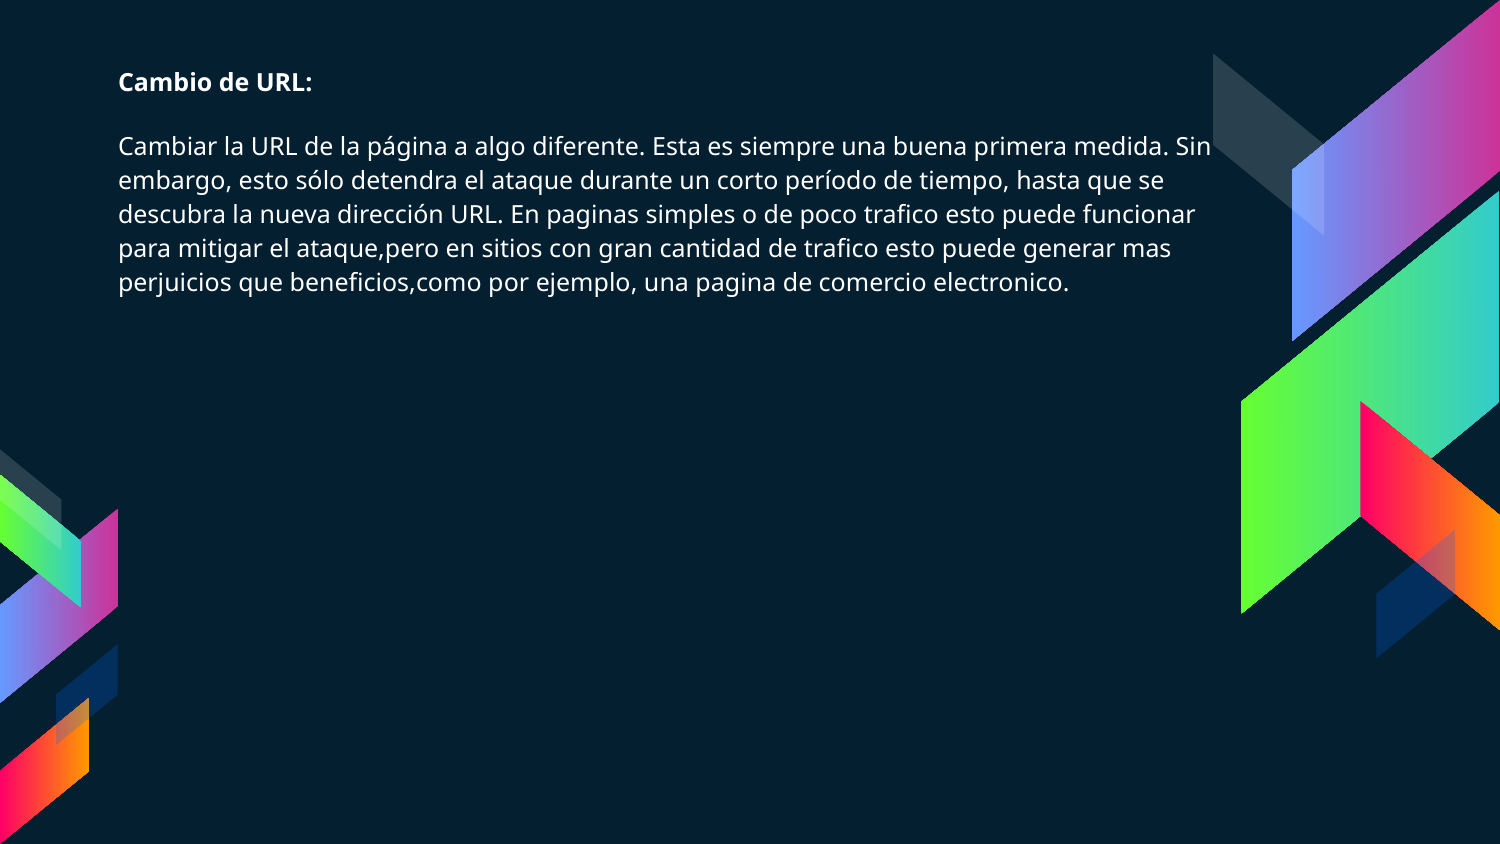

# Cambio de URL:
Cambiar la URL de la página a algo diferente. Esta es siempre una buena primera medida. Sin embargo, esto sólo detendra el ataque durante un corto período de tiempo, hasta que se descubra la nueva dirección URL. En paginas simples o de poco trafico esto puede funcionar para mitigar el ataque,pero en sitios con gran cantidad de trafico esto puede generar mas perjuicios que beneficios,como por ejemplo, una pagina de comercio electronico.